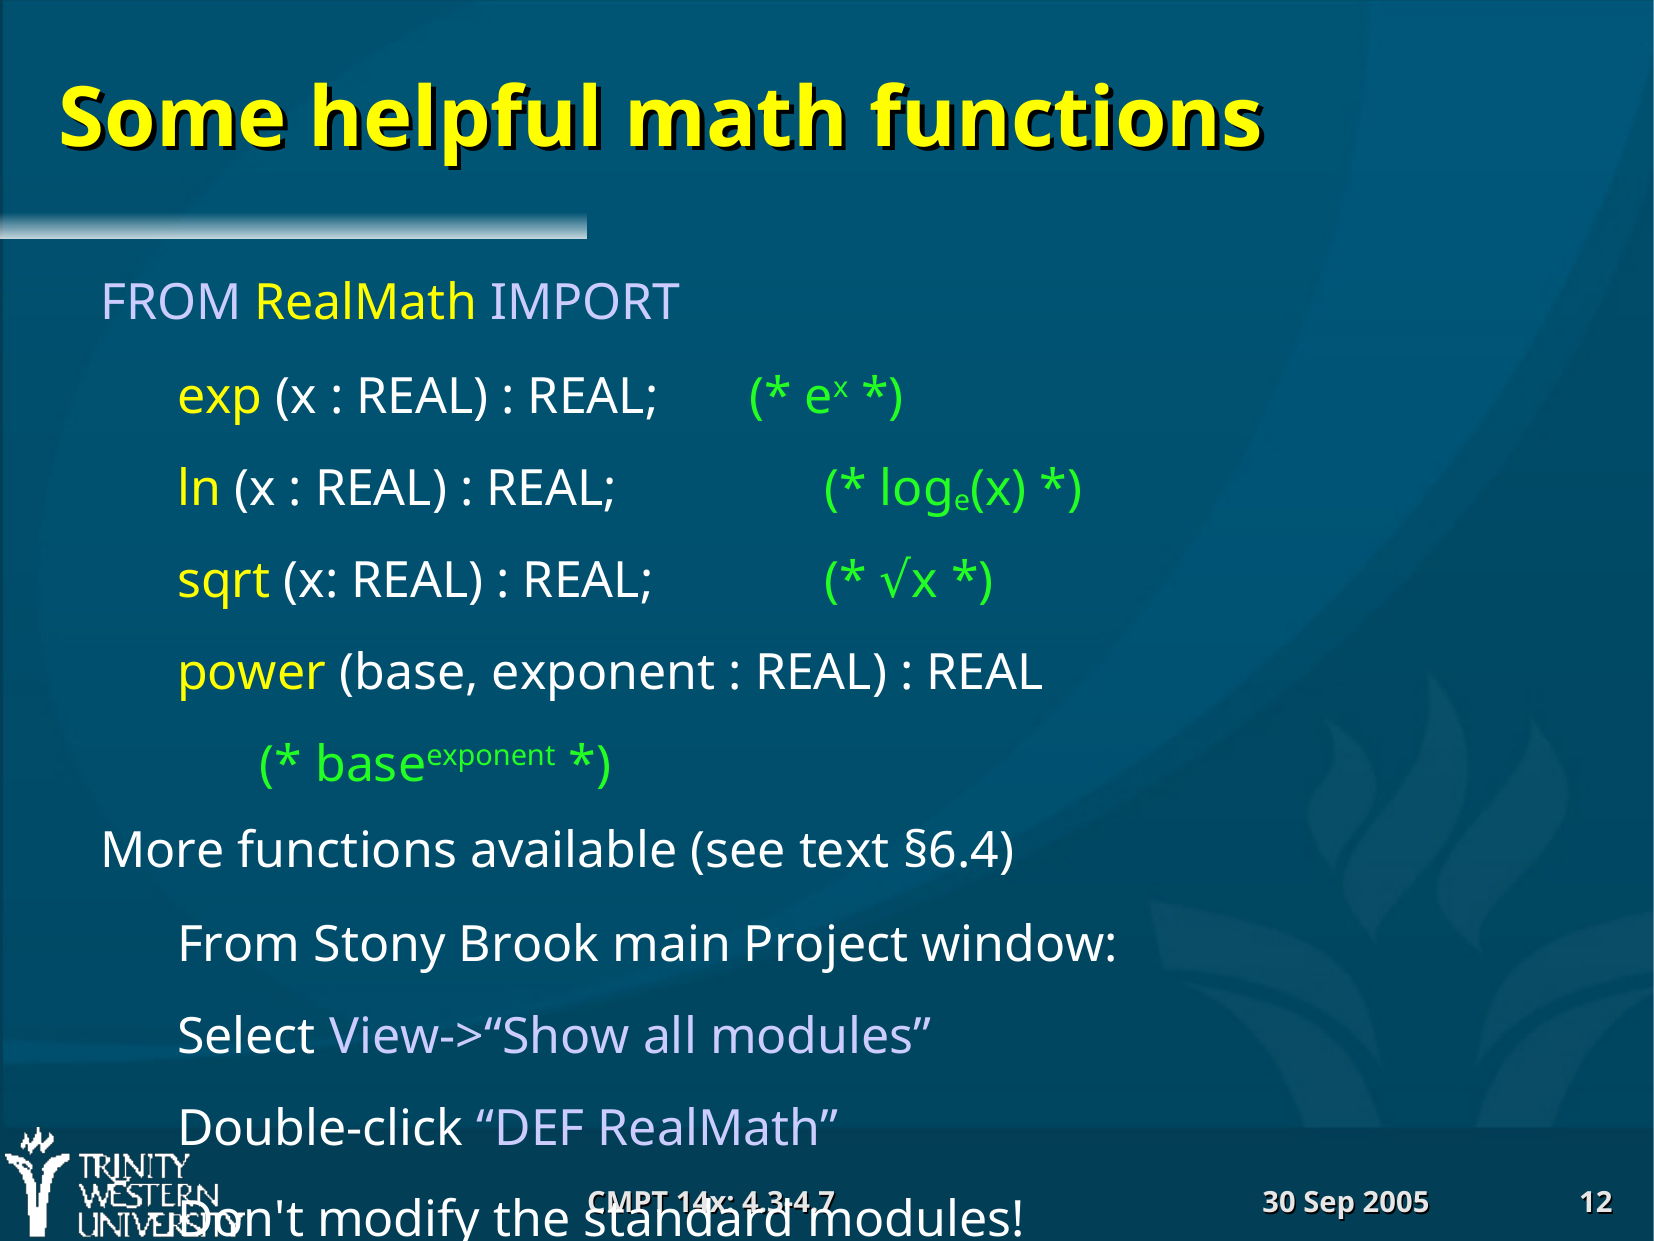

# Some helpful math functions
FROM RealMath IMPORT
exp (x : REAL) : REAL;		(* ex *)
ln (x : REAL) : REAL;			(* loge(x) *)
sqrt (x: REAL) : REAL;			(* √x *)
power (base, exponent : REAL) : REAL
(* baseexponent *)
More functions available (see text §6.4)
From Stony Brook main Project window:
Select View->“Show all modules”
Double-click “DEF RealMath”
Don't modify the standard modules!
CMPT 14x: 4.3-4.7
30 Sep 2005
12